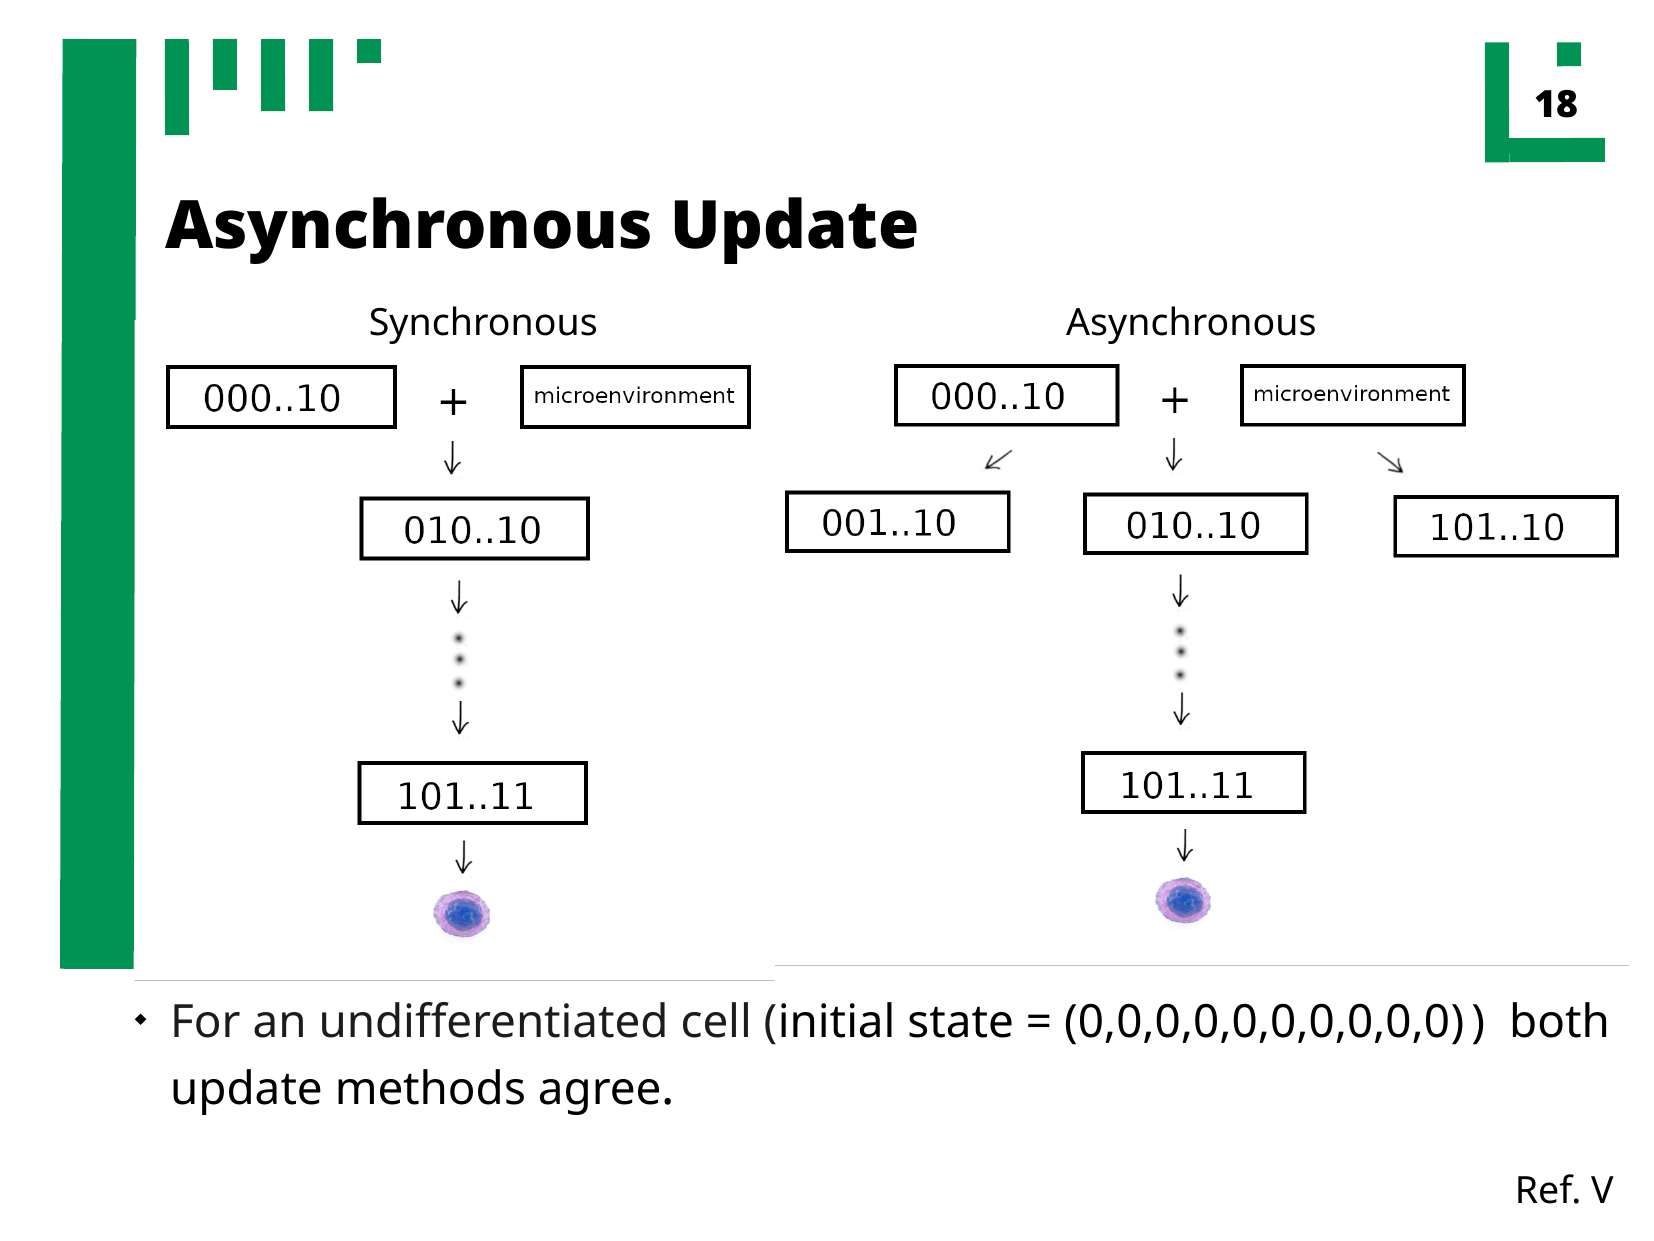

# Asynchronous Update
Synchronous
Asynchronous
For an undifferentiated cell (initial state = (0,0,0,0,0,0,0,0,0,0) ) both update methods agree.
Ref. V